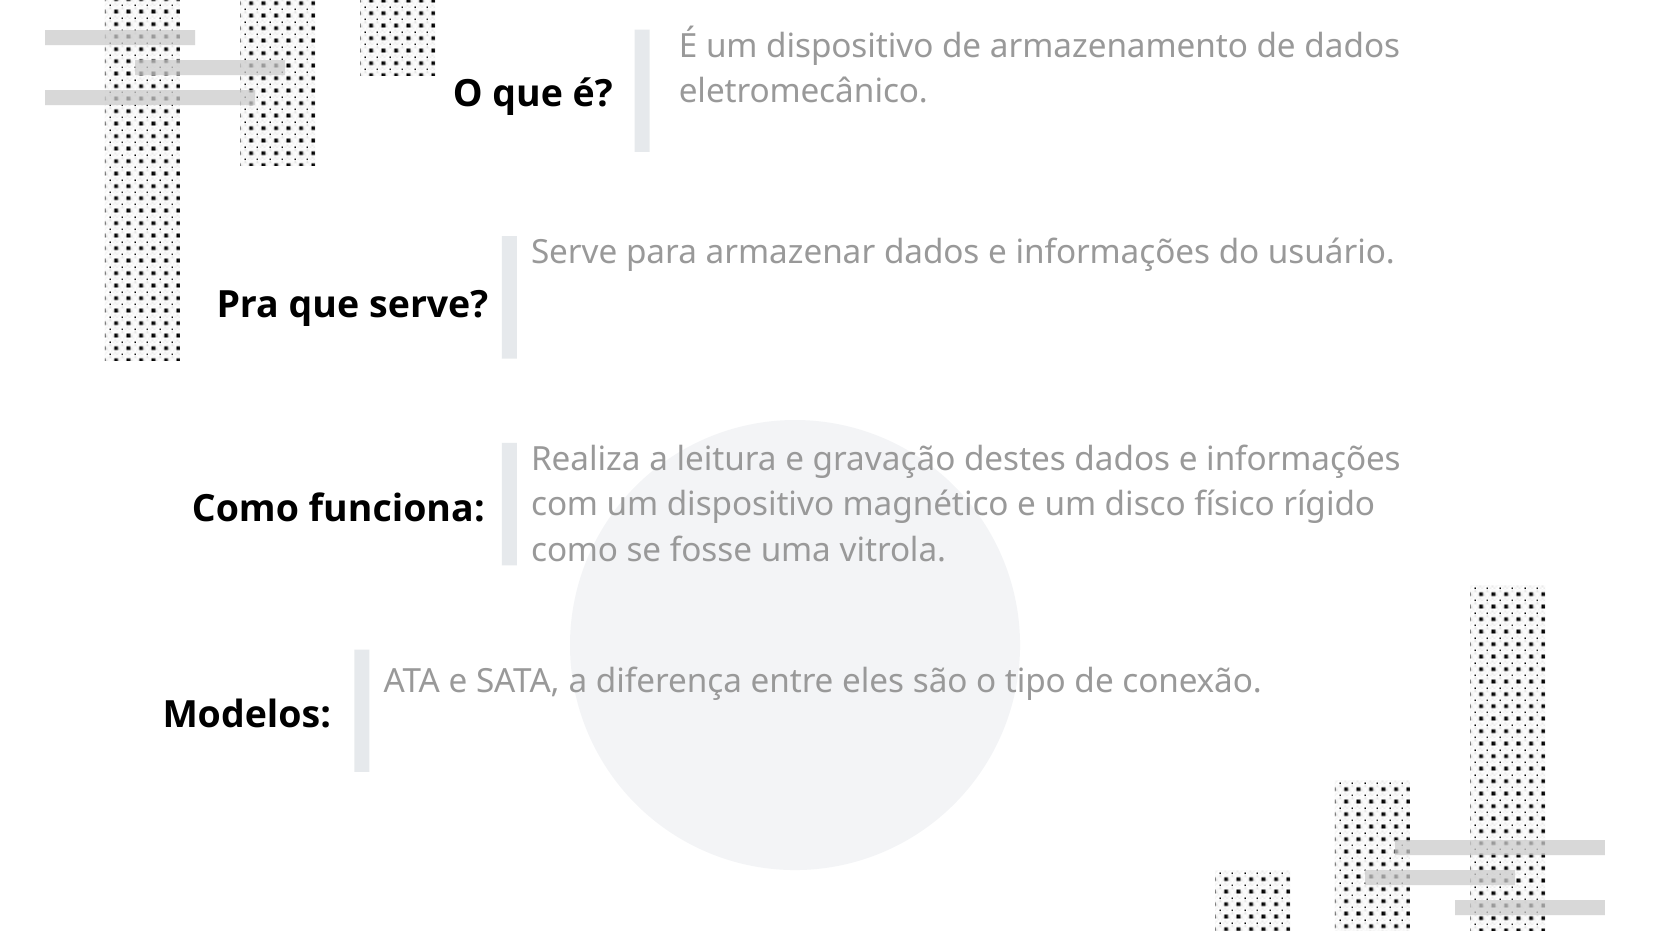

É um dispositivo de armazenamento de dados eletromecânico.
O que é?
Serve para armazenar dados e informações do usuário.
Pra que serve?
Realiza a leitura e gravação destes dados e informações com um dispositivo magnético e um disco físico rígido como se fosse uma vitrola.
Como funciona:
ATA e SATA, a diferença entre eles são o tipo de conexão.
Modelos: